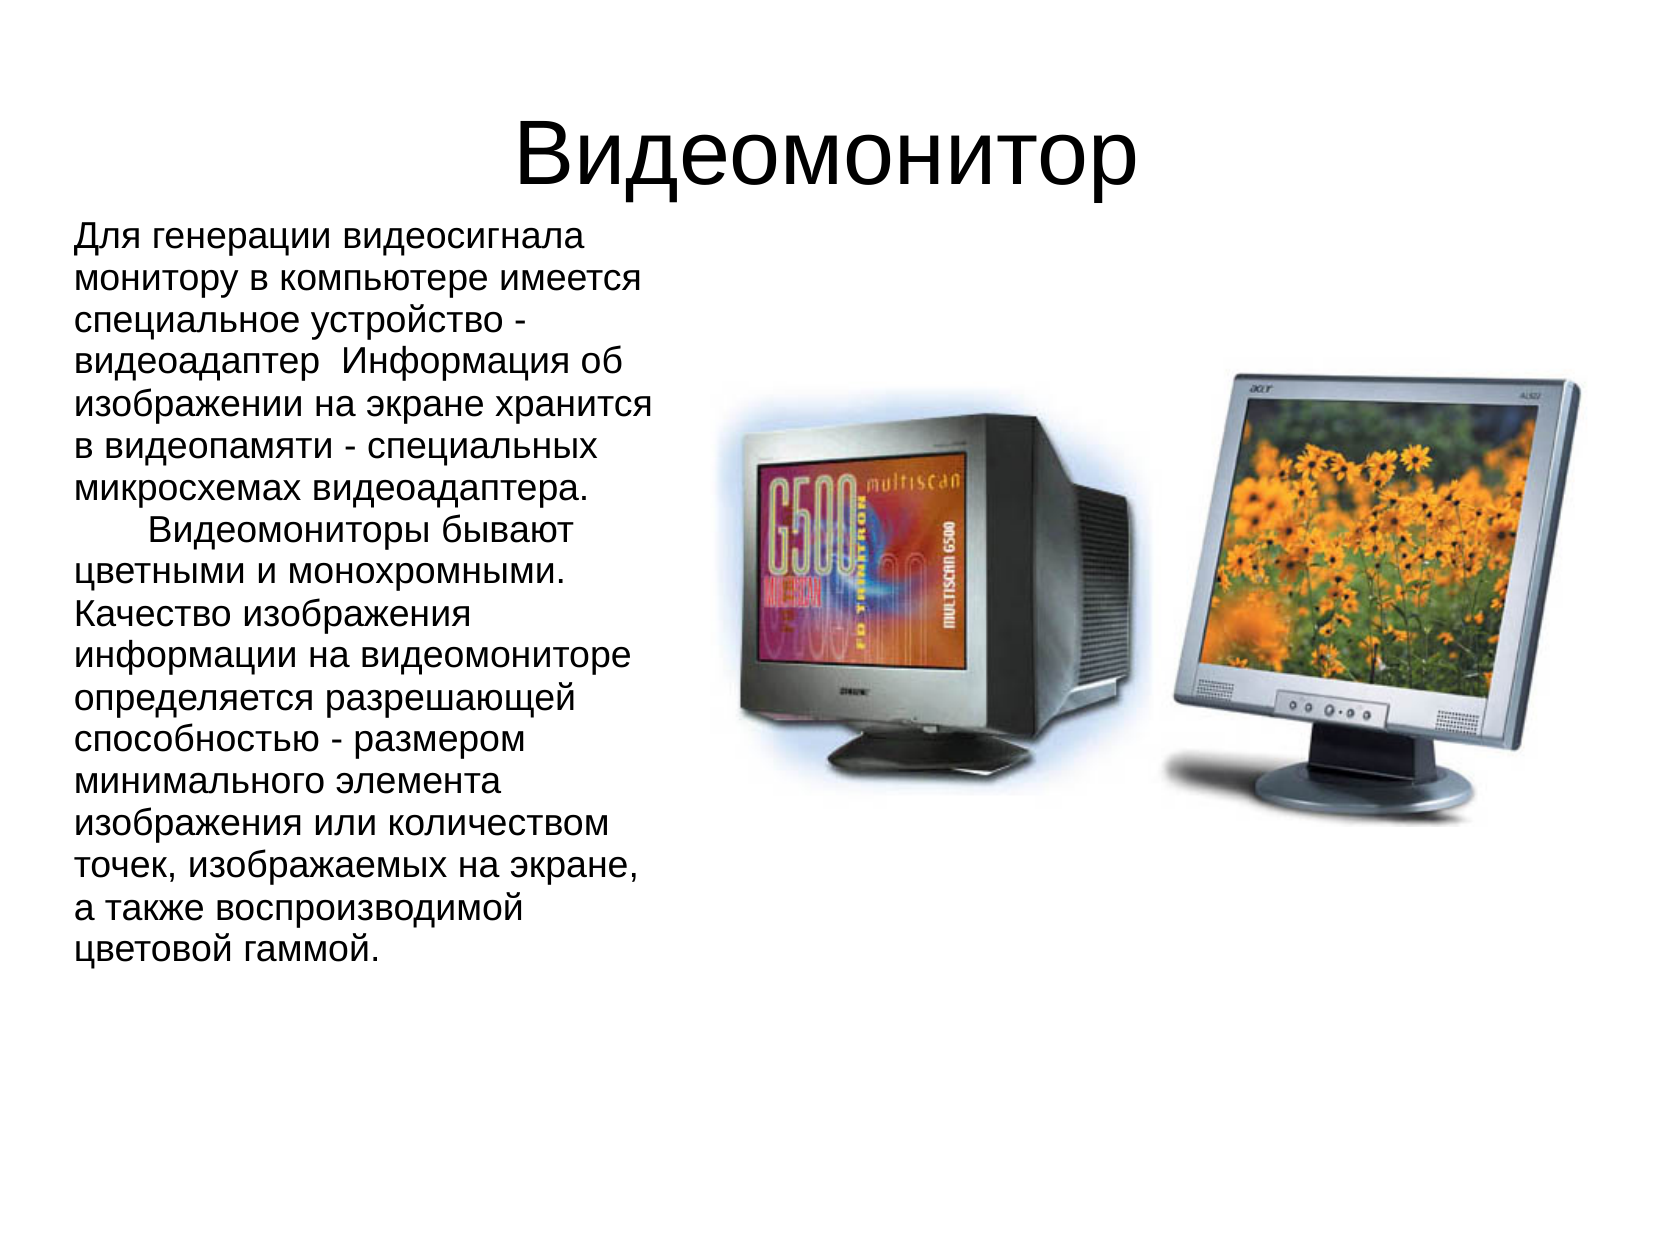

# Видеомонитор
Для генерации видеосигнала монитору в компьютере имеется специальное устройство - видеоадаптер Информация об изображении на экране хранится в видеопамяти - специальных микросхемах видеоадаптера.
	Видеомониторы бывают цветными и монохромными. Качество изображения информации на видеомониторе определяется разрешающей способностью - размером минимального элемента изображения или количеством точек, изображаемых на экране, а также воспроизводимой цветовой гаммой.